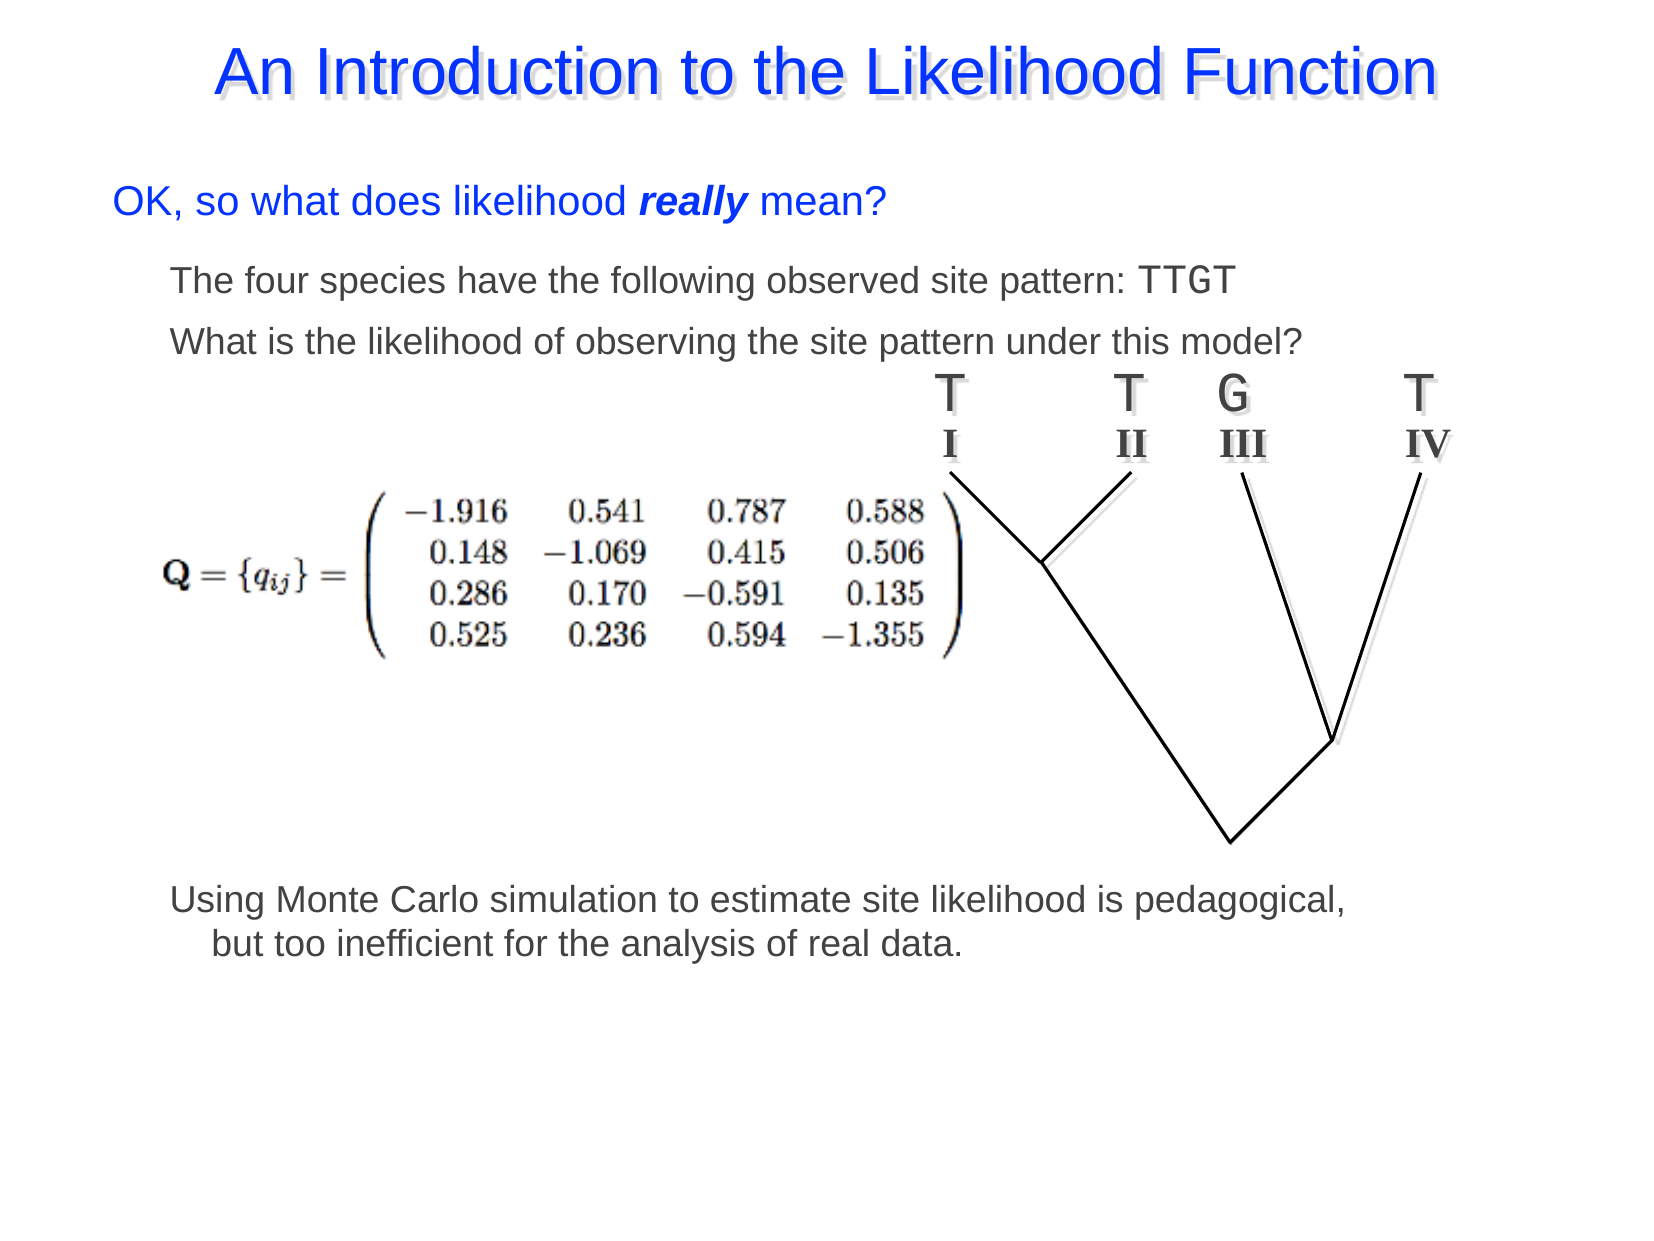

An Introduction to the Likelihood Function
OK, so what does likelihood really mean?
The four species have the following observed site pattern: TTGT
What is the likelihood of observing the site pattern under this model?
T
T
G
T
I
II
III
IV
Using Monte Carlo simulation to estimate site likelihood is pedagogical,
 but too inefficient for the analysis of real data.